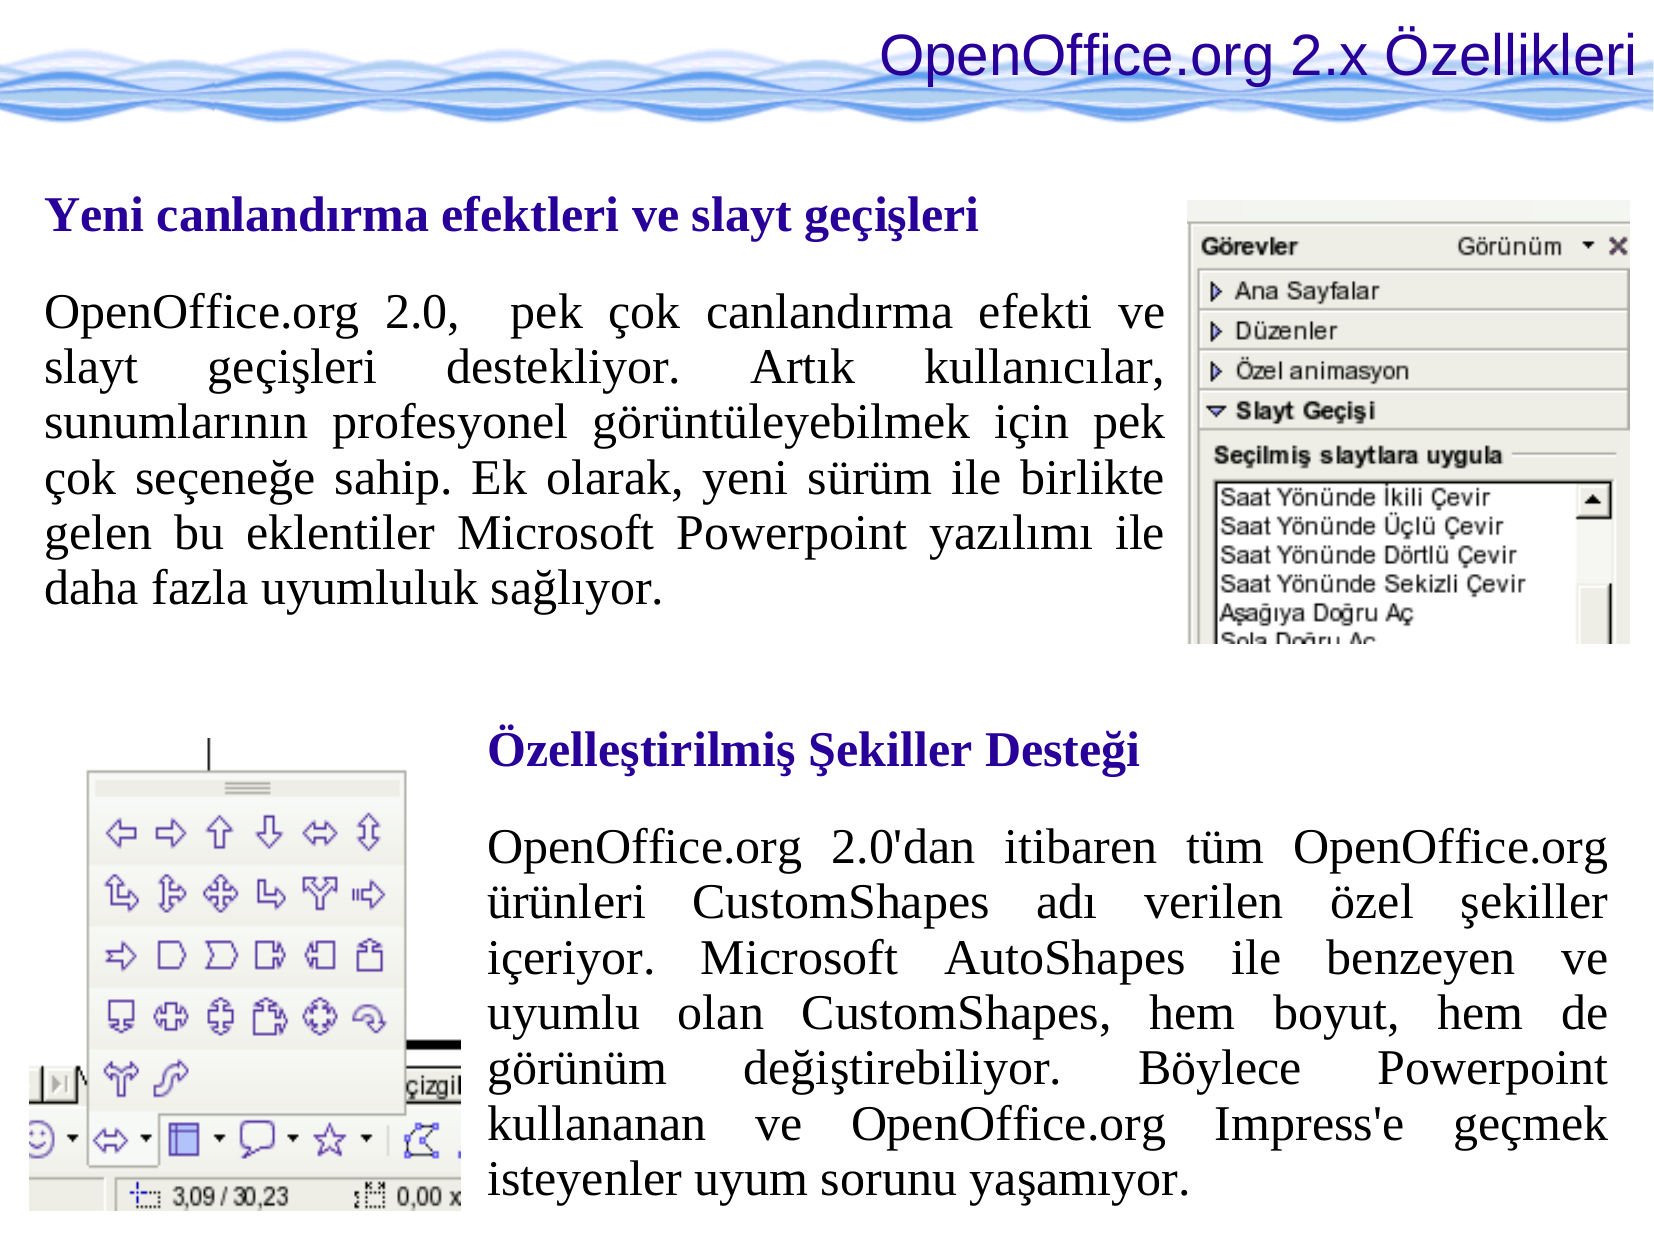

OpenOffice.org 2.x Özellikleri
Yeni canlandırma efektleri ve slayt geçişleri
OpenOffice.org 2.0, pek çok canlandırma efekti ve slayt geçişleri destekliyor. Artık kullanıcılar, sunumlarının profesyonel görüntüleyebilmek için pek çok seçeneğe sahip. Ek olarak, yeni sürüm ile birlikte gelen bu eklentiler Microsoft Powerpoint yazılımı ile daha fazla uyumluluk sağlıyor.
Özelleştirilmiş Şekiller Desteği
OpenOffice.org 2.0'dan itibaren tüm OpenOffice.org ürünleri CustomShapes adı verilen özel şekiller içeriyor. Microsoft AutoShapes ile benzeyen ve uyumlu olan CustomShapes, hem boyut, hem de görünüm değiştirebiliyor. Böylece Powerpoint kullananan ve OpenOffice.org Impress'e geçmek isteyenler uyum sorunu yaşamıyor.